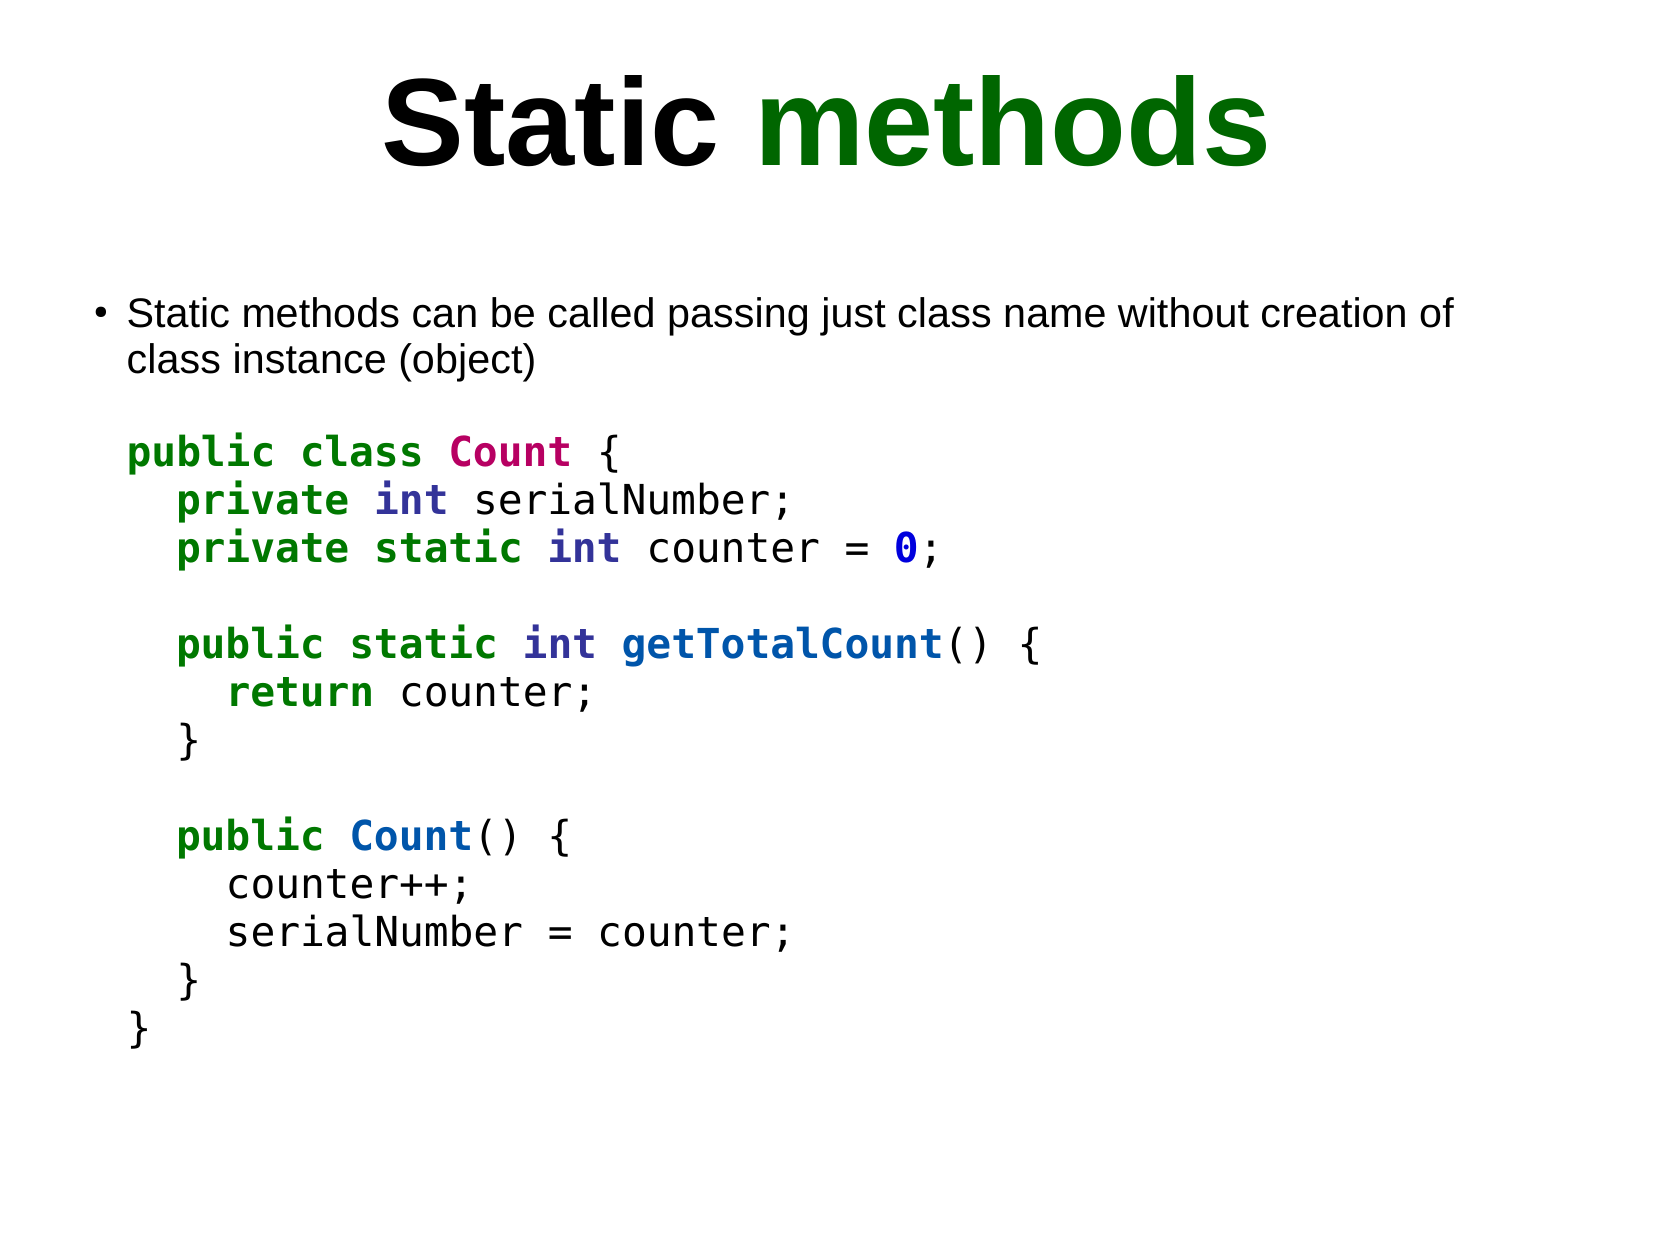

# Static methods
Static methods can be called passing just class name without creation of class instance (object)
public class Count {
 private int serialNumber;
 private static int counter = 0;
 public static int getTotalCount() {
 return counter;
 }
 public Count() {
 counter++;
 serialNumber = counter;
 }
}